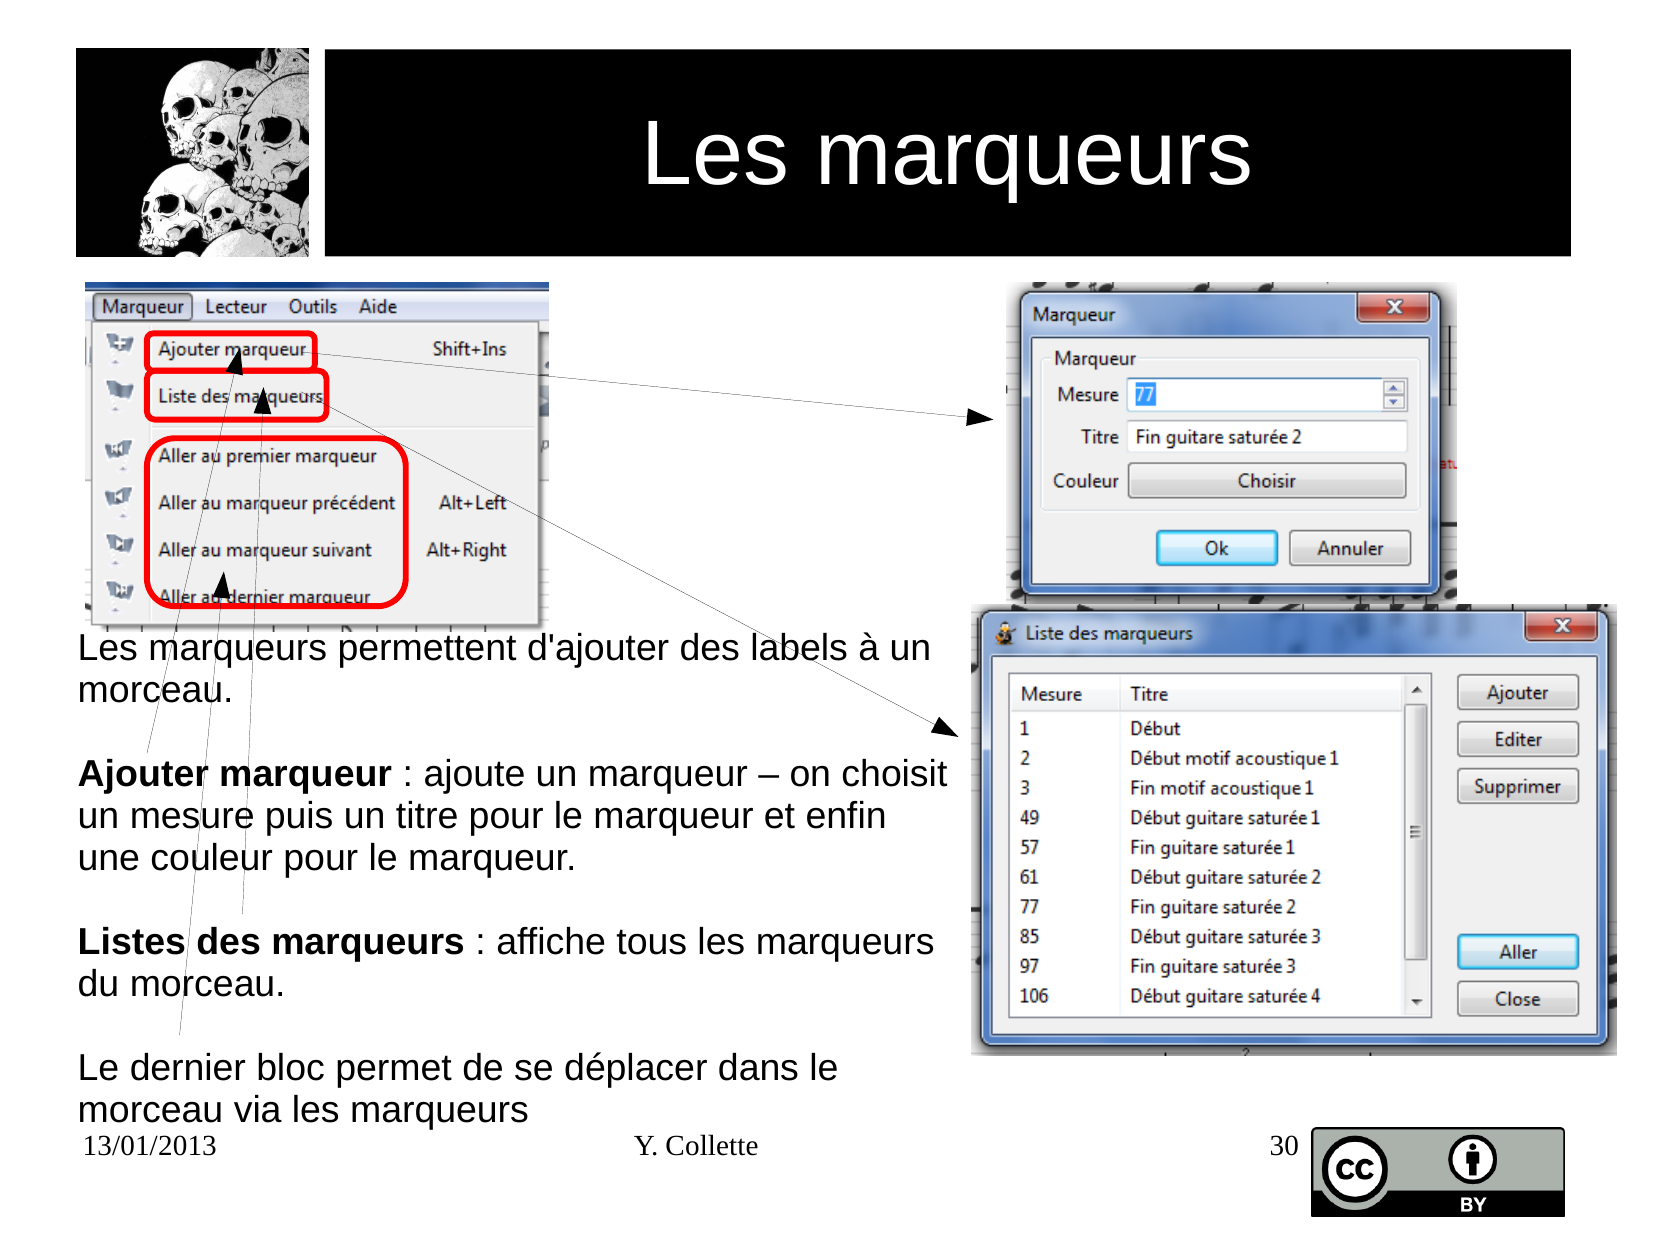

# Les marqueurs
Les marqueurs permettent d'ajouter des labels à un morceau.
Ajouter marqueur : ajoute un marqueur – on choisit un mesure puis un titre pour le marqueur et enfin une couleur pour le marqueur.
Listes des marqueurs : affiche tous les marqueurs du morceau.
Le dernier bloc permet de se déplacer dans le morceau via les marqueurs
Y. Collette
30